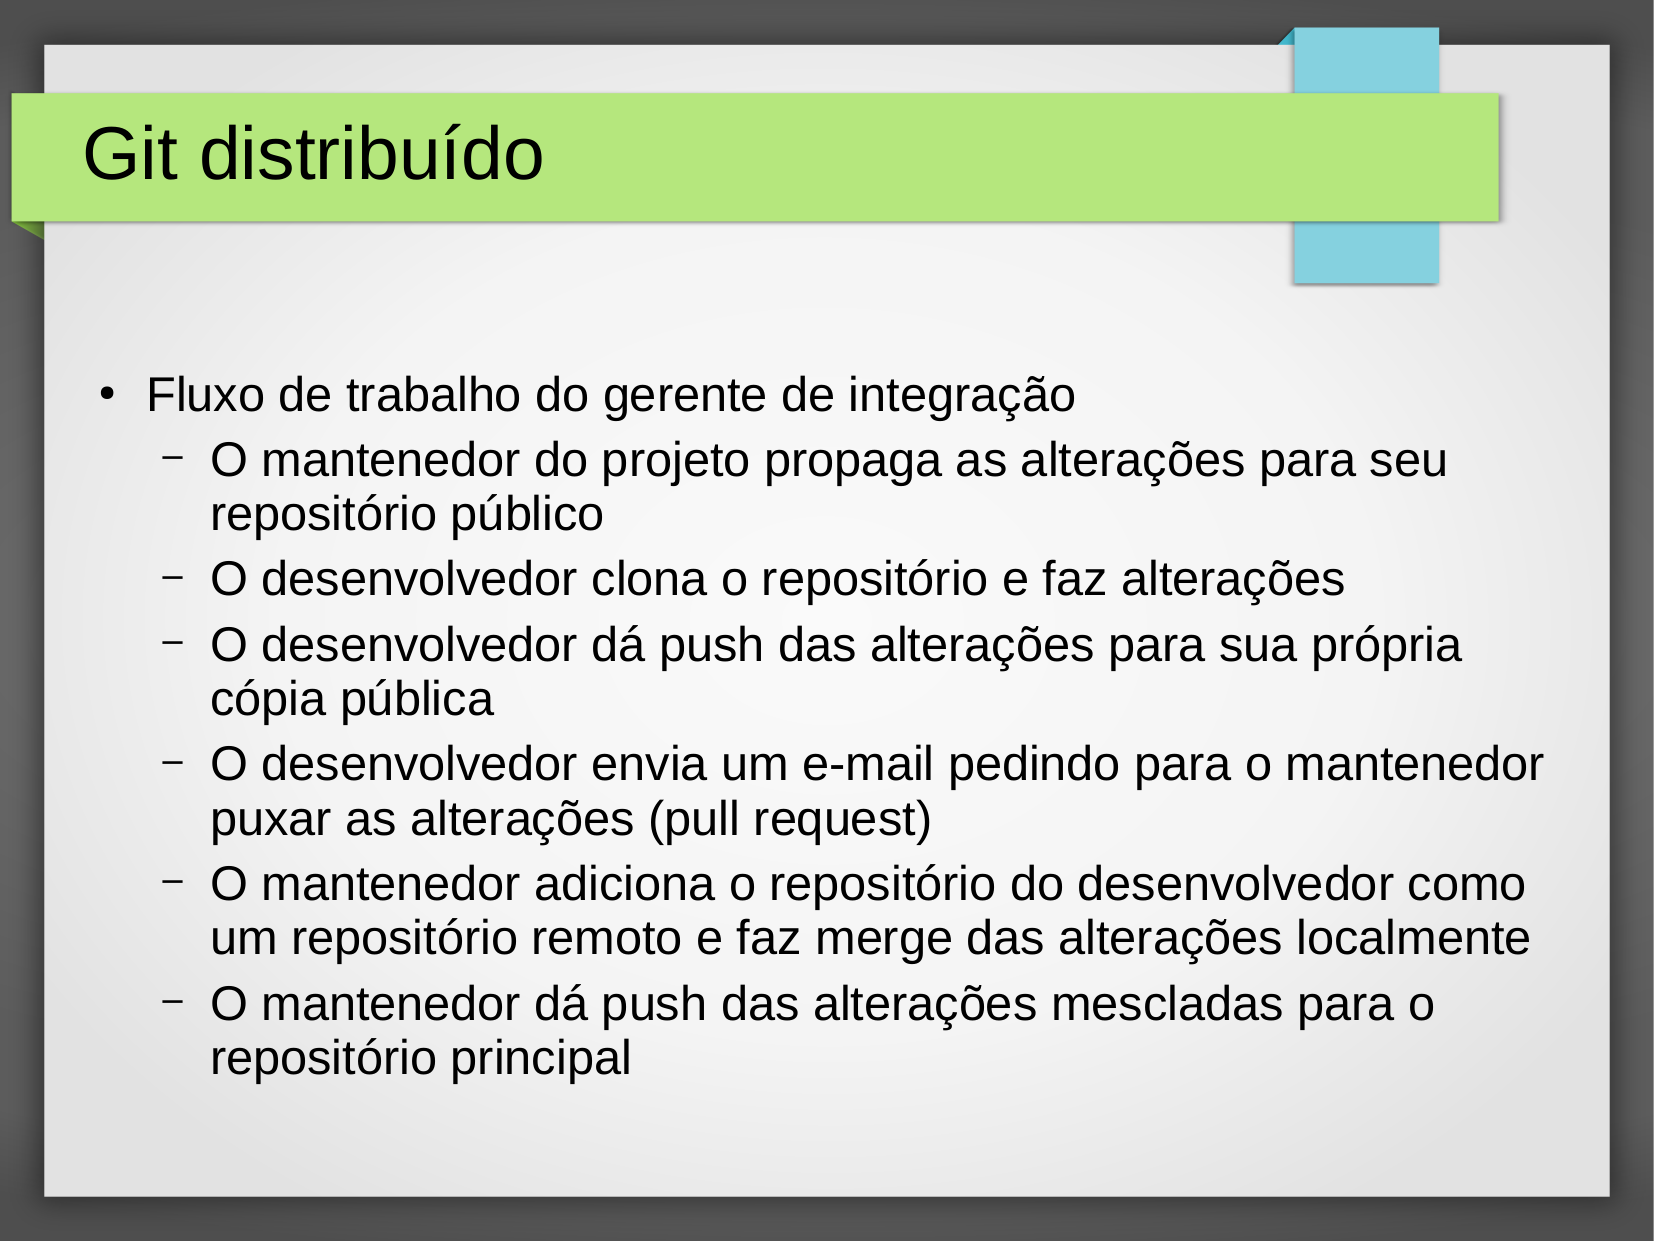

# Git distribuído
Fluxo de trabalho do gerente de integração
O mantenedor do projeto propaga as alterações para seu repositório público
O desenvolvedor clona o repositório e faz alterações
O desenvolvedor dá push das alterações para sua própria cópia pública
O desenvolvedor envia um e-mail pedindo para o mantenedor puxar as alterações (pull request)
O mantenedor adiciona o repositório do desenvolvedor como um repositório remoto e faz merge das alterações localmente
O mantenedor dá push das alterações mescladas para o repositório principal